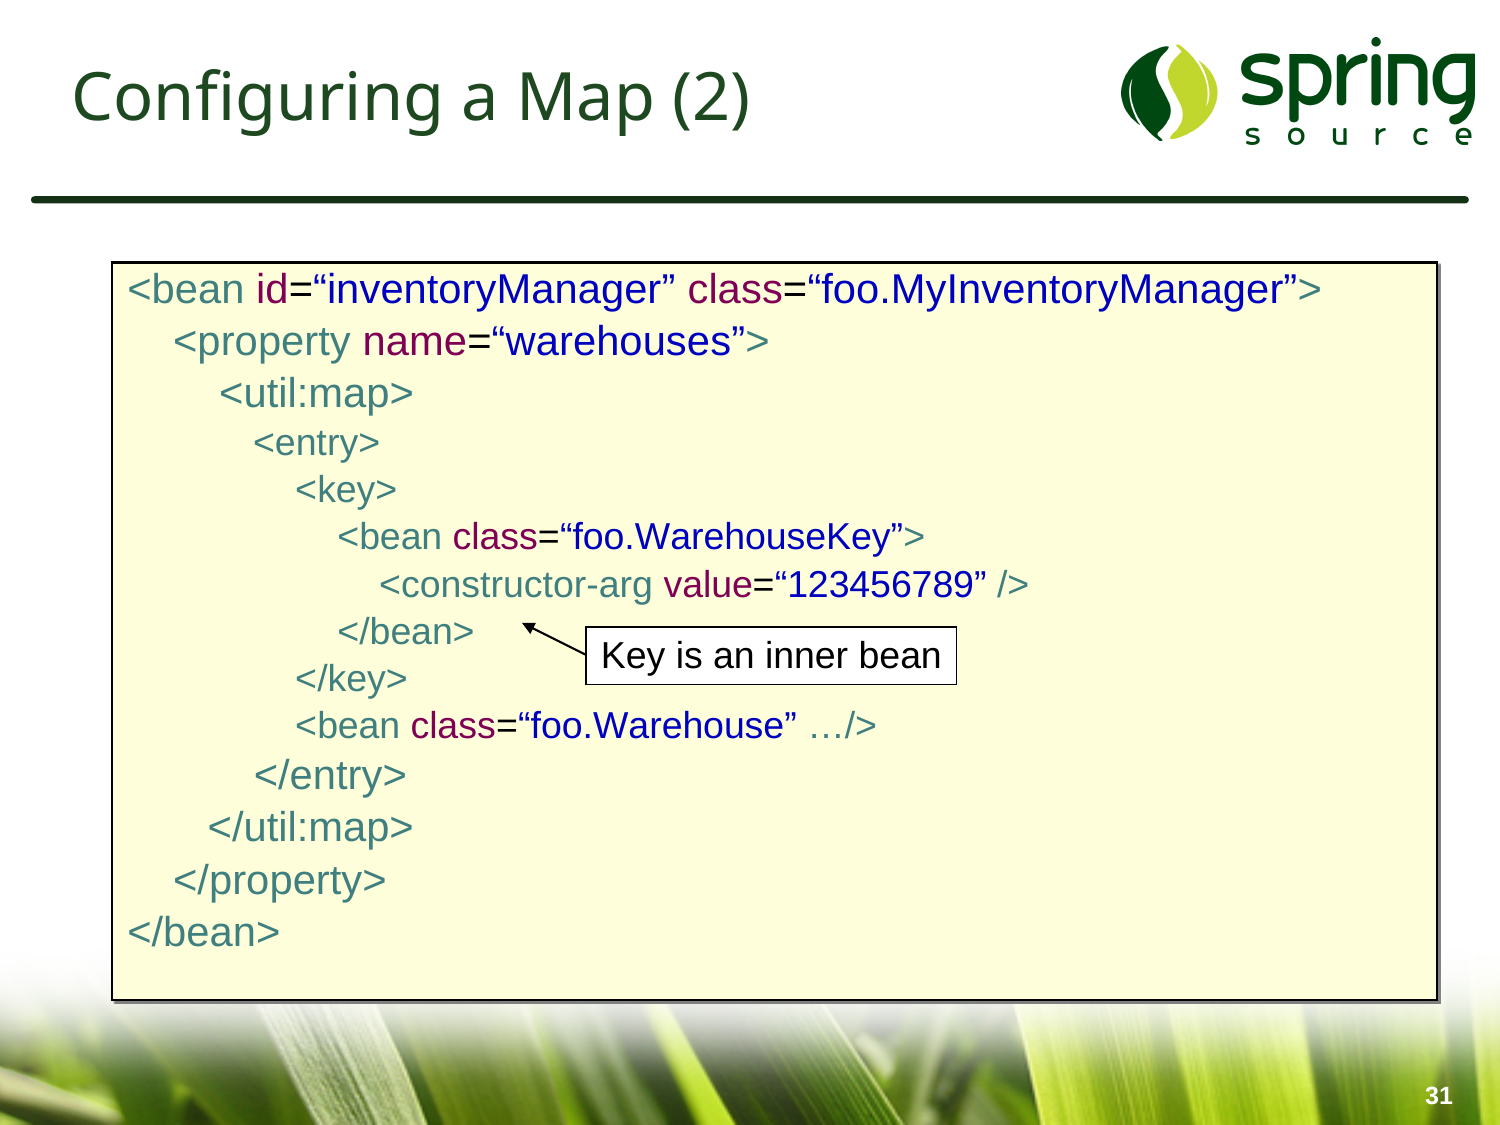

# Configuring a Map (2)
<bean id=“inventoryManager” class=“foo.MyInventoryManager”>
 <property name=“warehouses”>
 <util:map>
 <entry>
 <key>
 <bean class=“foo.WarehouseKey”>
 <constructor-arg value=“123456789” />
 </bean>
 </key>
 <bean class=“foo.Warehouse” …/>
 </entry>
 </util:map>
 </property>
</bean>
Key is an inner bean